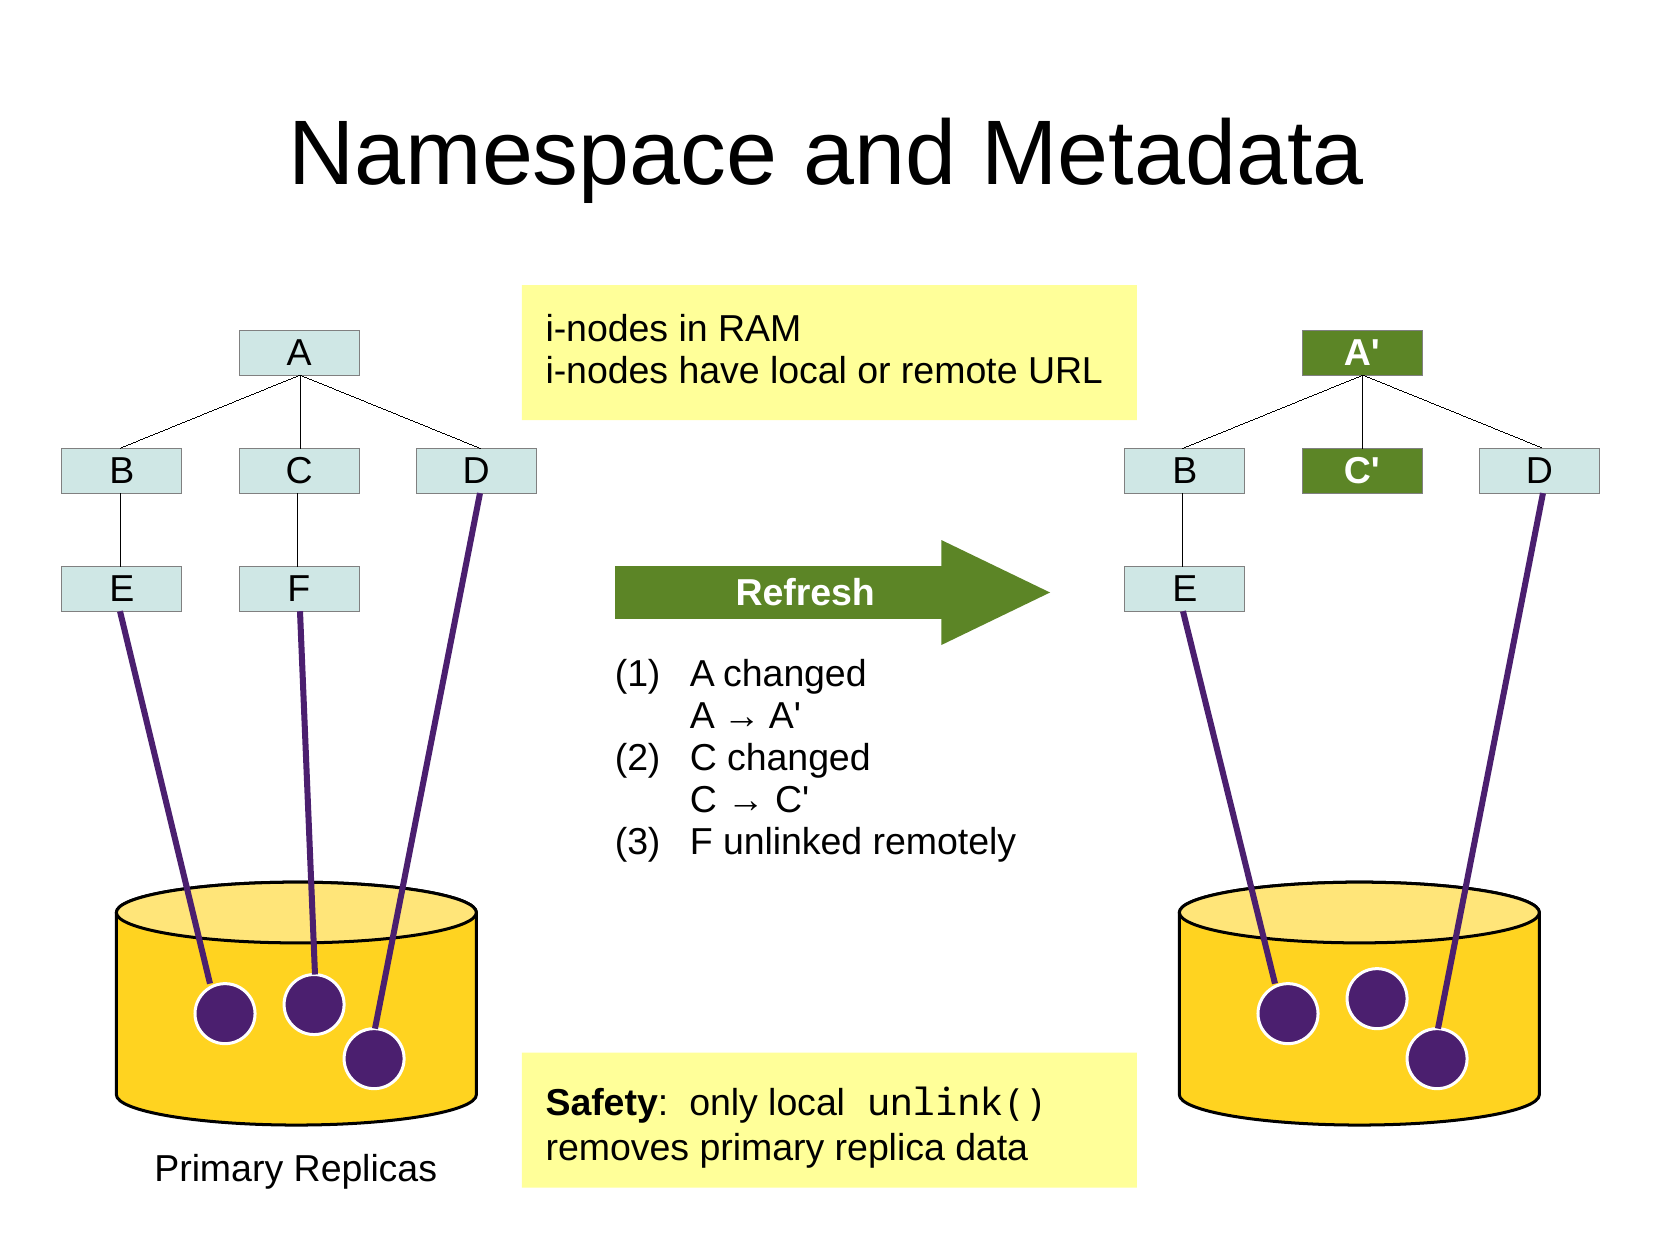

# Namespace and Metadata
i-nodes in RAM
i-nodes have local or remote URL
A
A'
B
C
D
B
C'
D
Refresh
E
F
E
(1)	A changed
	A → A'
(2)	C changed
	C → C'
(3)	F unlinked remotely
Safety: only local unlink() removes primary replica data
Primary Replicas